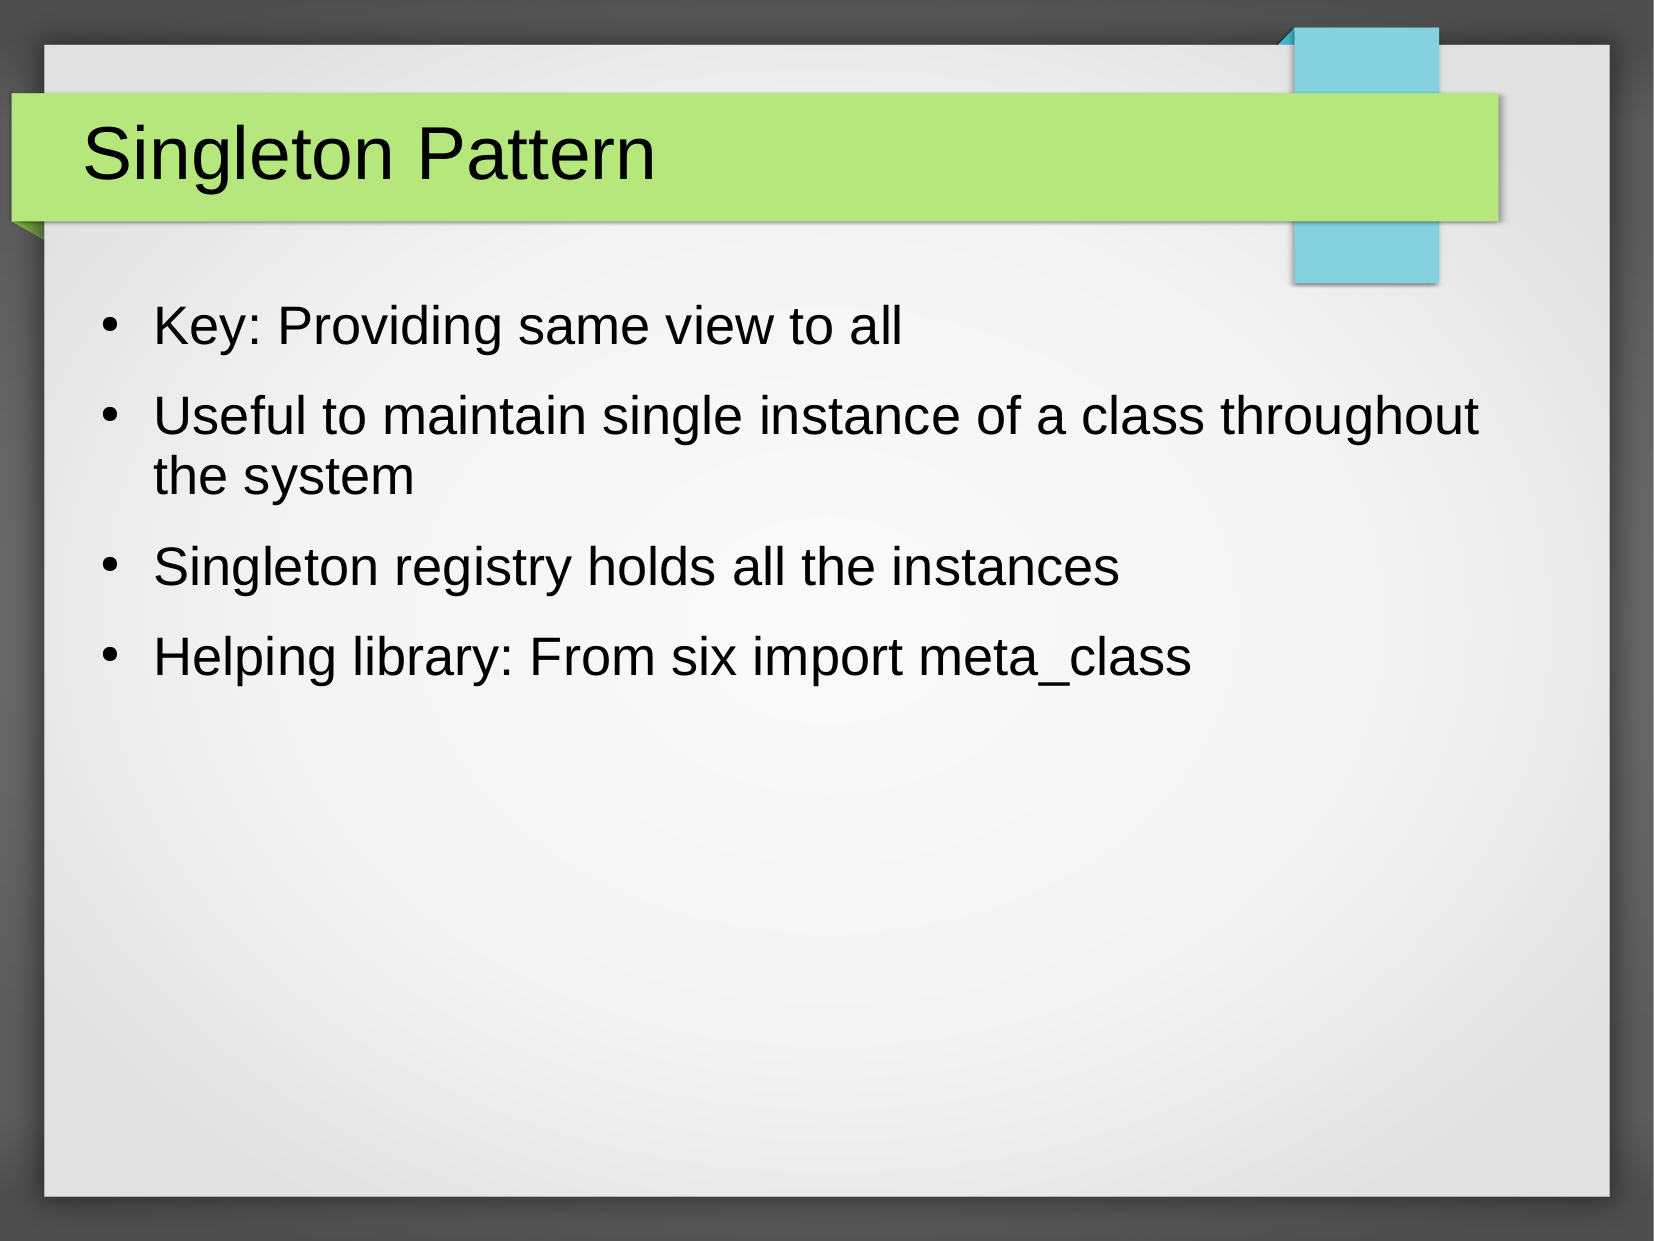

# Singleton Pattern
Key: Providing same view to all
Useful to maintain single instance of a class throughout the system
Singleton registry holds all the instances
Helping library: From six import meta_class